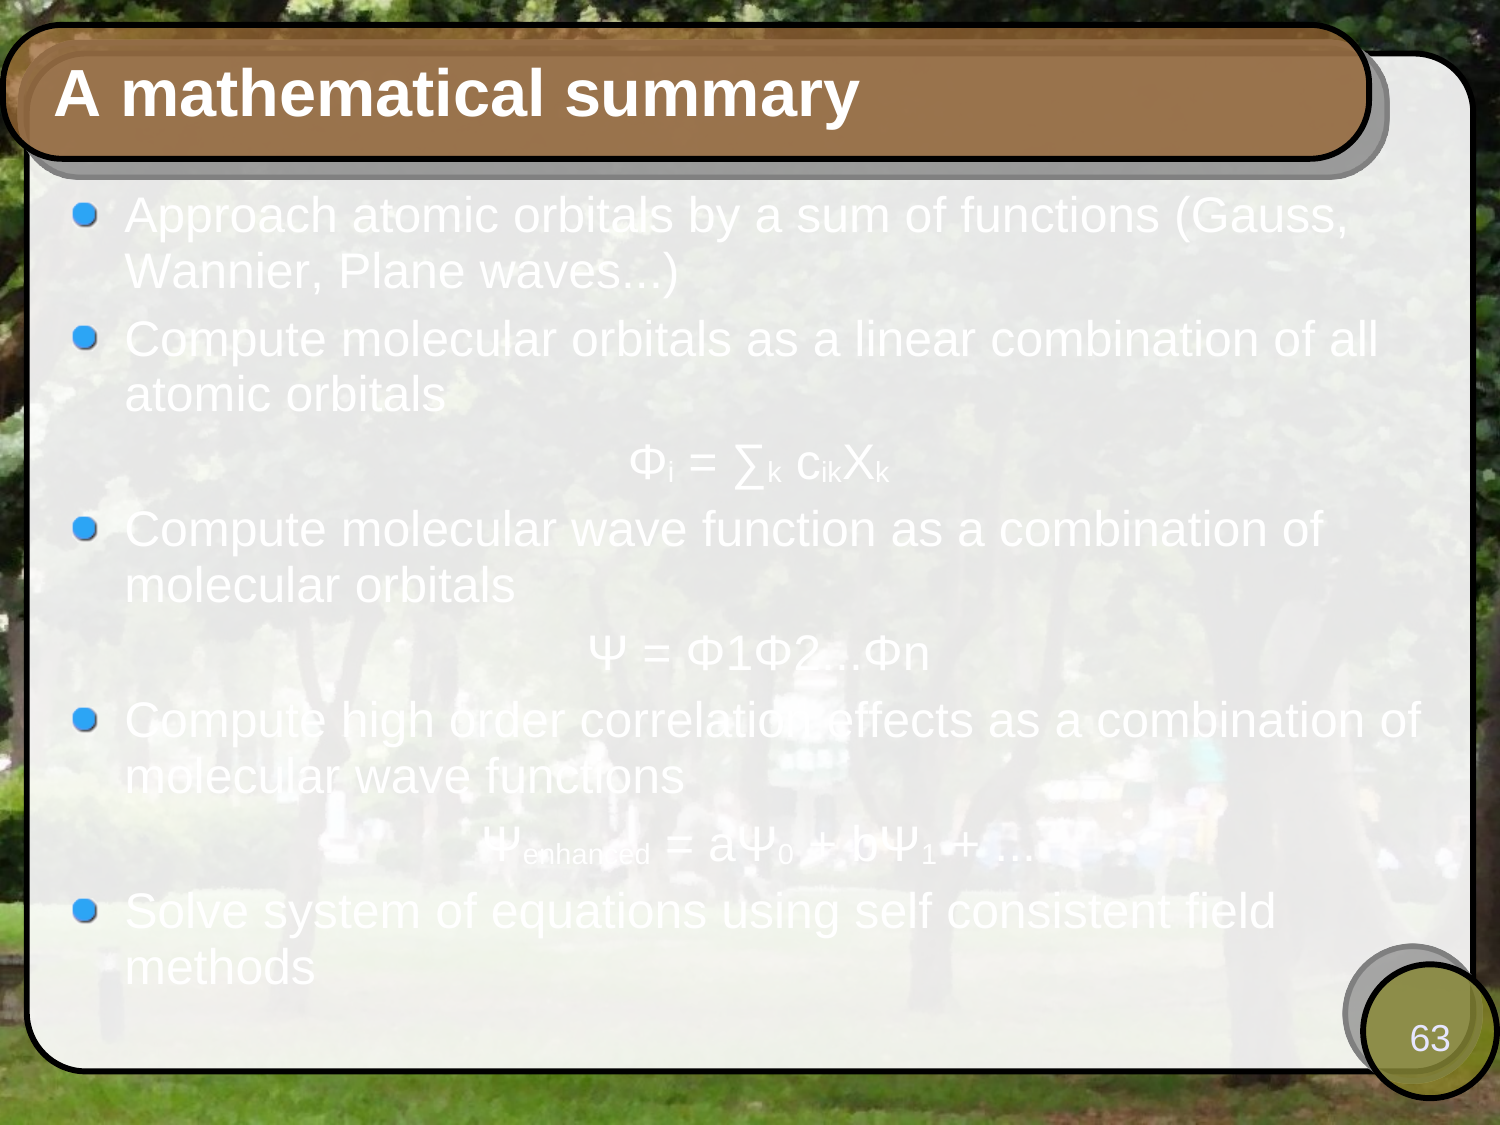

# A mathematical summary
Approach atomic orbitals by a sum of functions (Gauss, Wannier, Plane waves...)
Compute molecular orbitals as a linear combination of all atomic orbitals
Φi = ∑k cikΧk
Compute molecular wave function as a combination of molecular orbitals
Ψ = Φ1Φ2...Φn
Compute high order correlation effects as a combination of molecular wave functions
Ψenhanced = aΨ0 + bΨ1 + ...
Solve system of equations using self consistent field methods
63